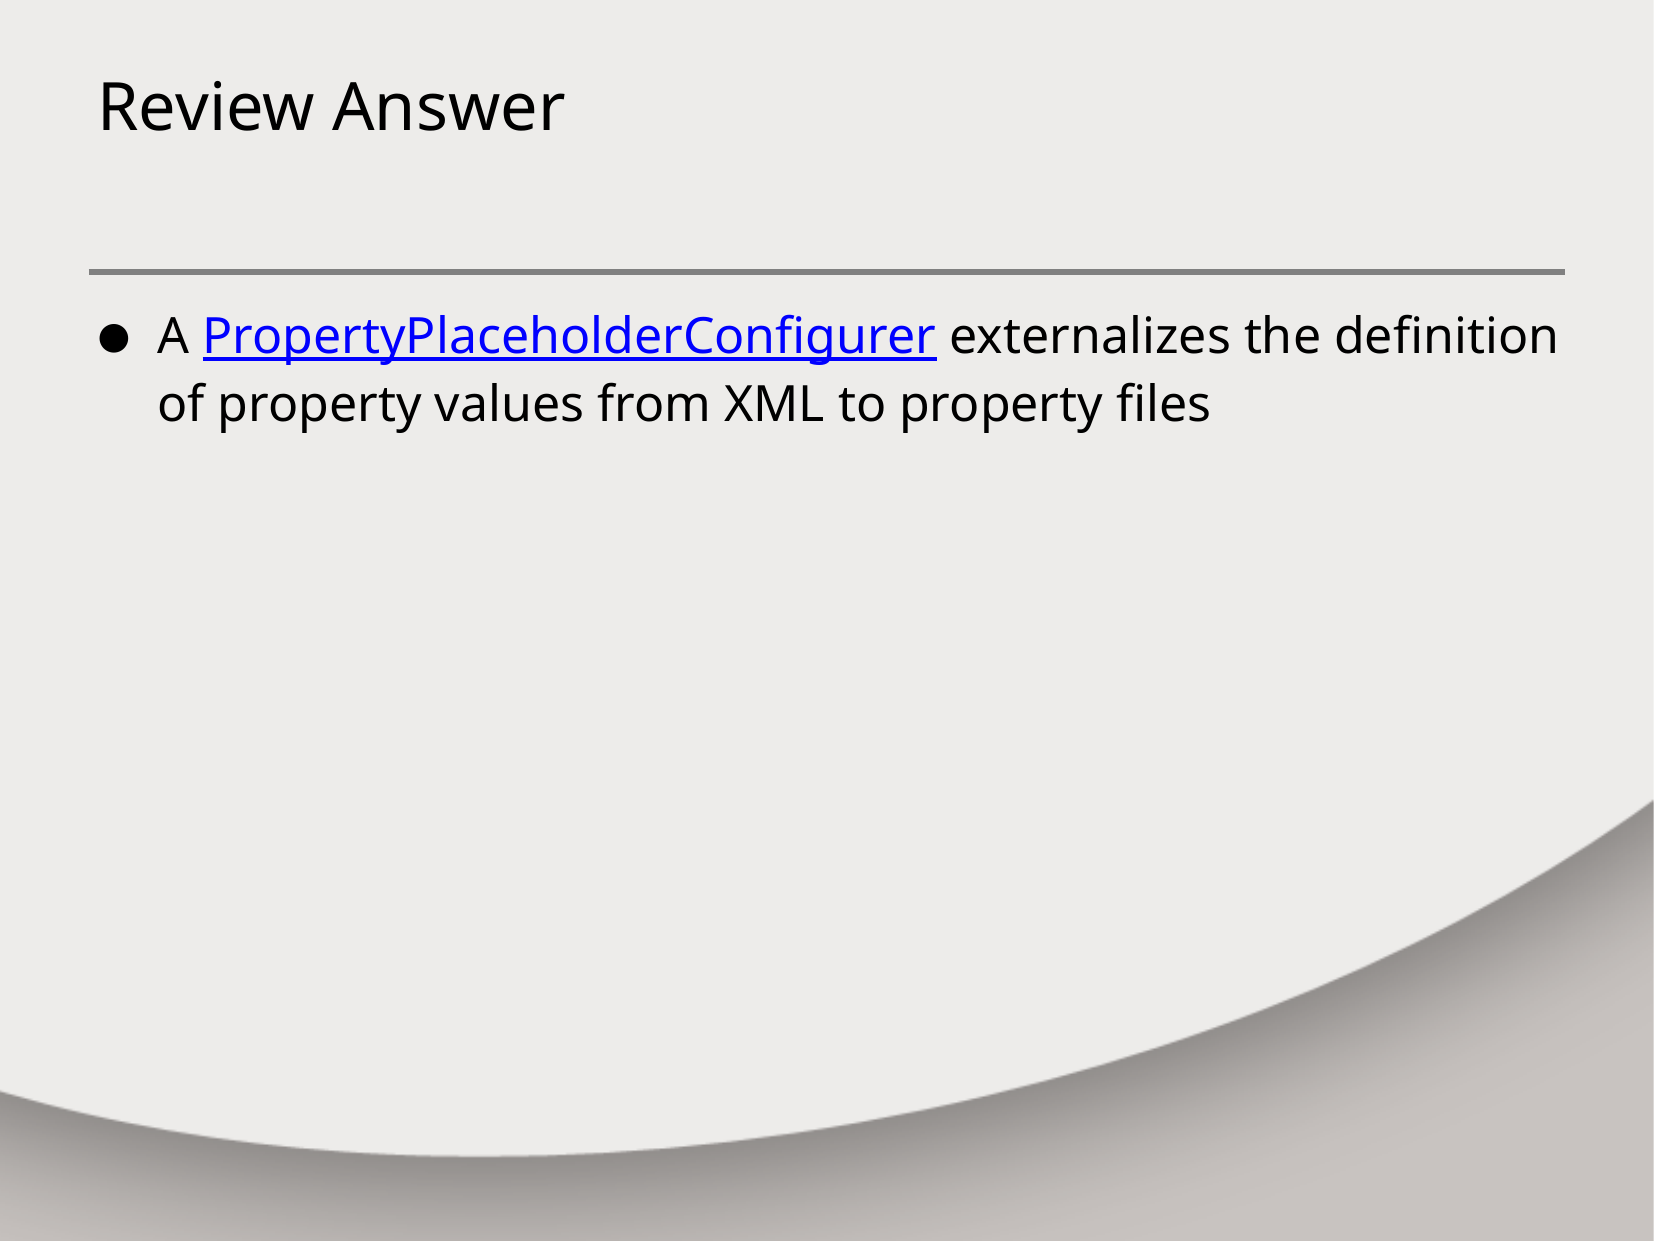

# Review Answer
A PropertyPlaceholderConfigurer externalizes the definition of property values from XML to property files